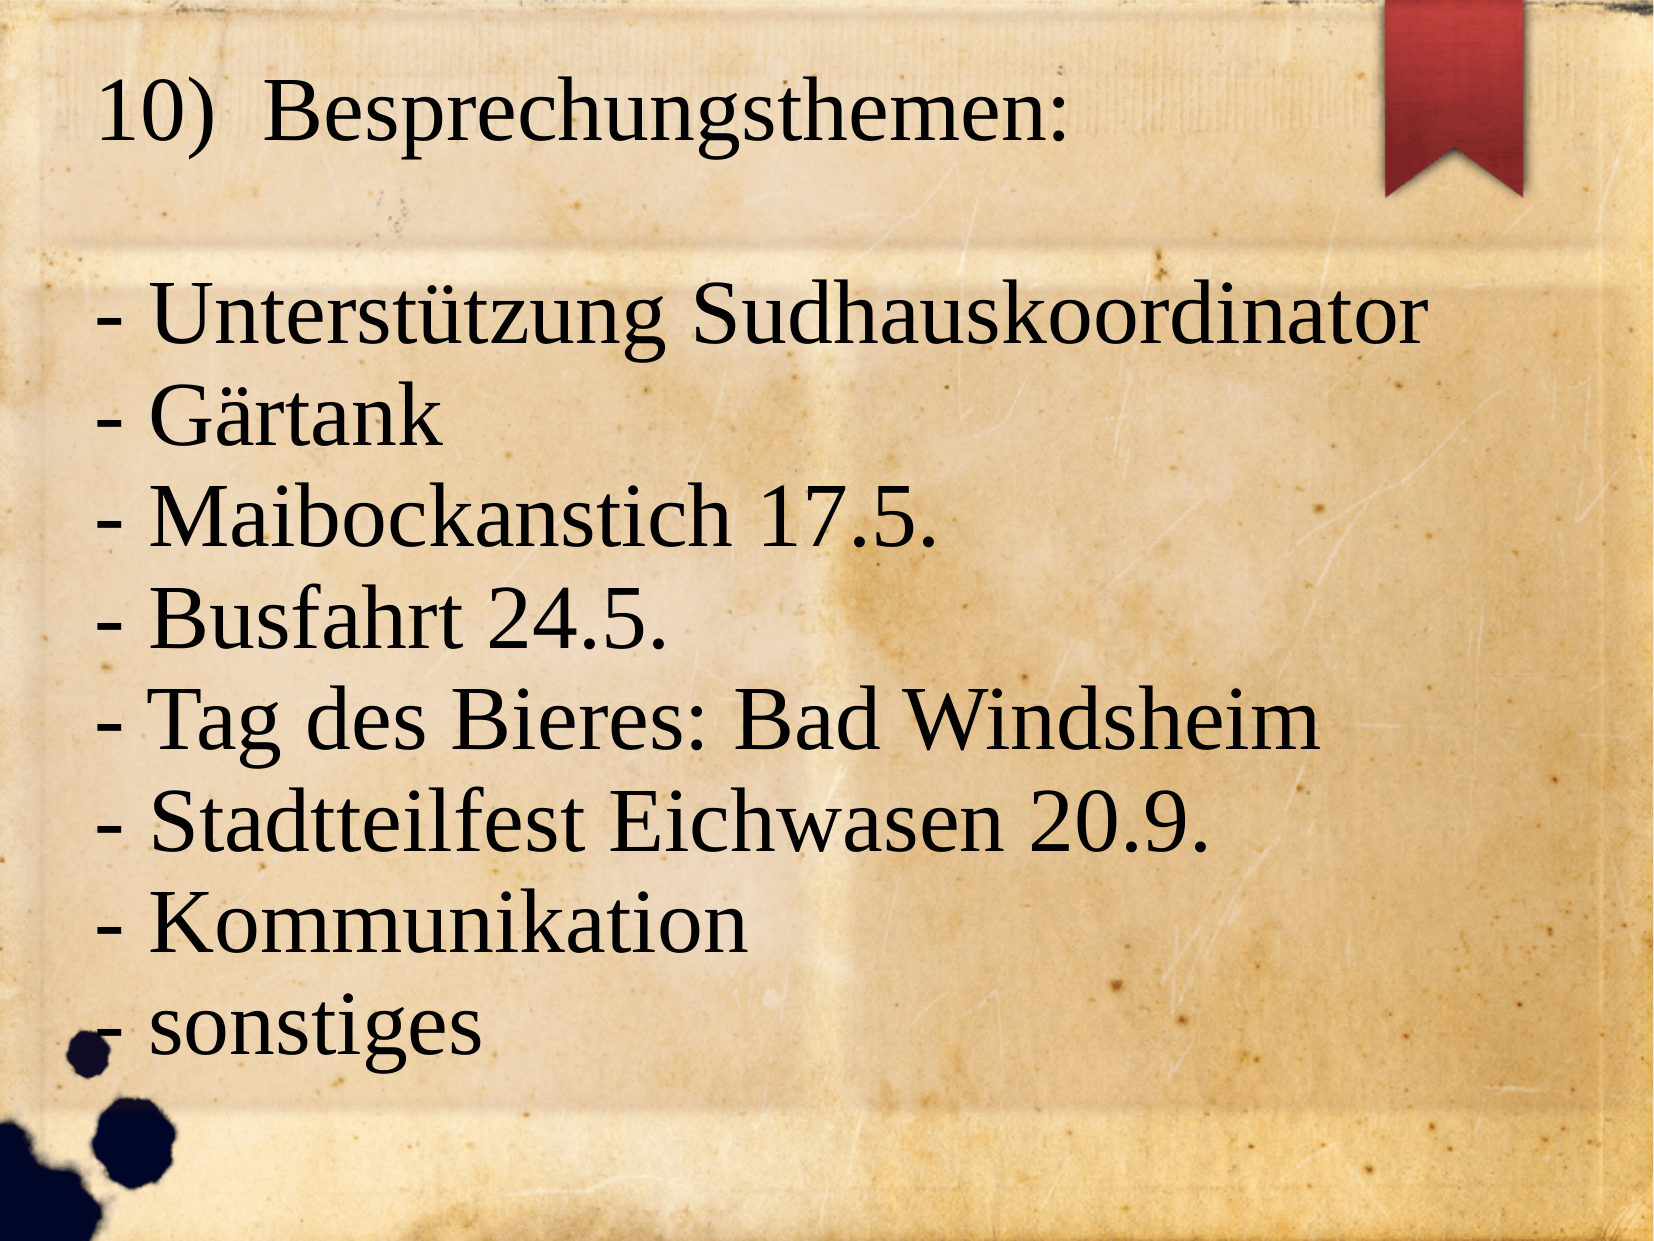

# 10) Besprechungsthemen: - Unterstützung Sudhauskoordinator - Gärtank - Maibockanstich 17.5. - Busfahrt 24.5. - Tag des Bieres: Bad Windsheim - Stadtteilfest Eichwasen 20.9. - Kommunikation - sonstiges